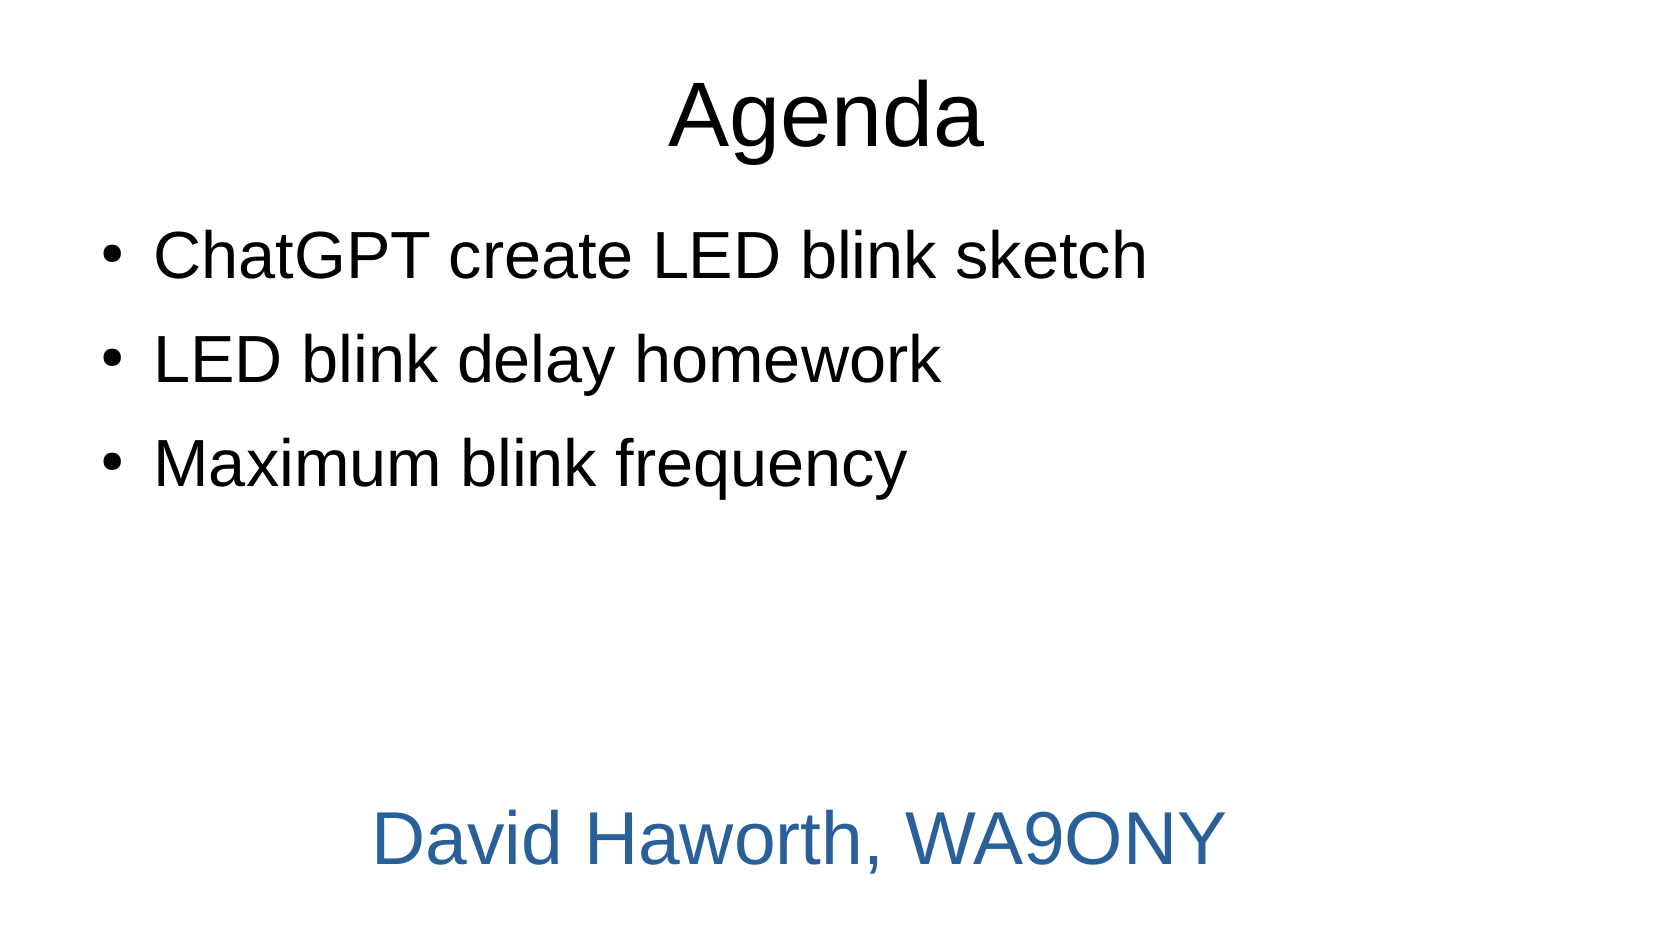

# Agenda
ChatGPT create LED blink sketch
LED blink delay homework
Maximum blink frequency
David Haworth, WA9ONY